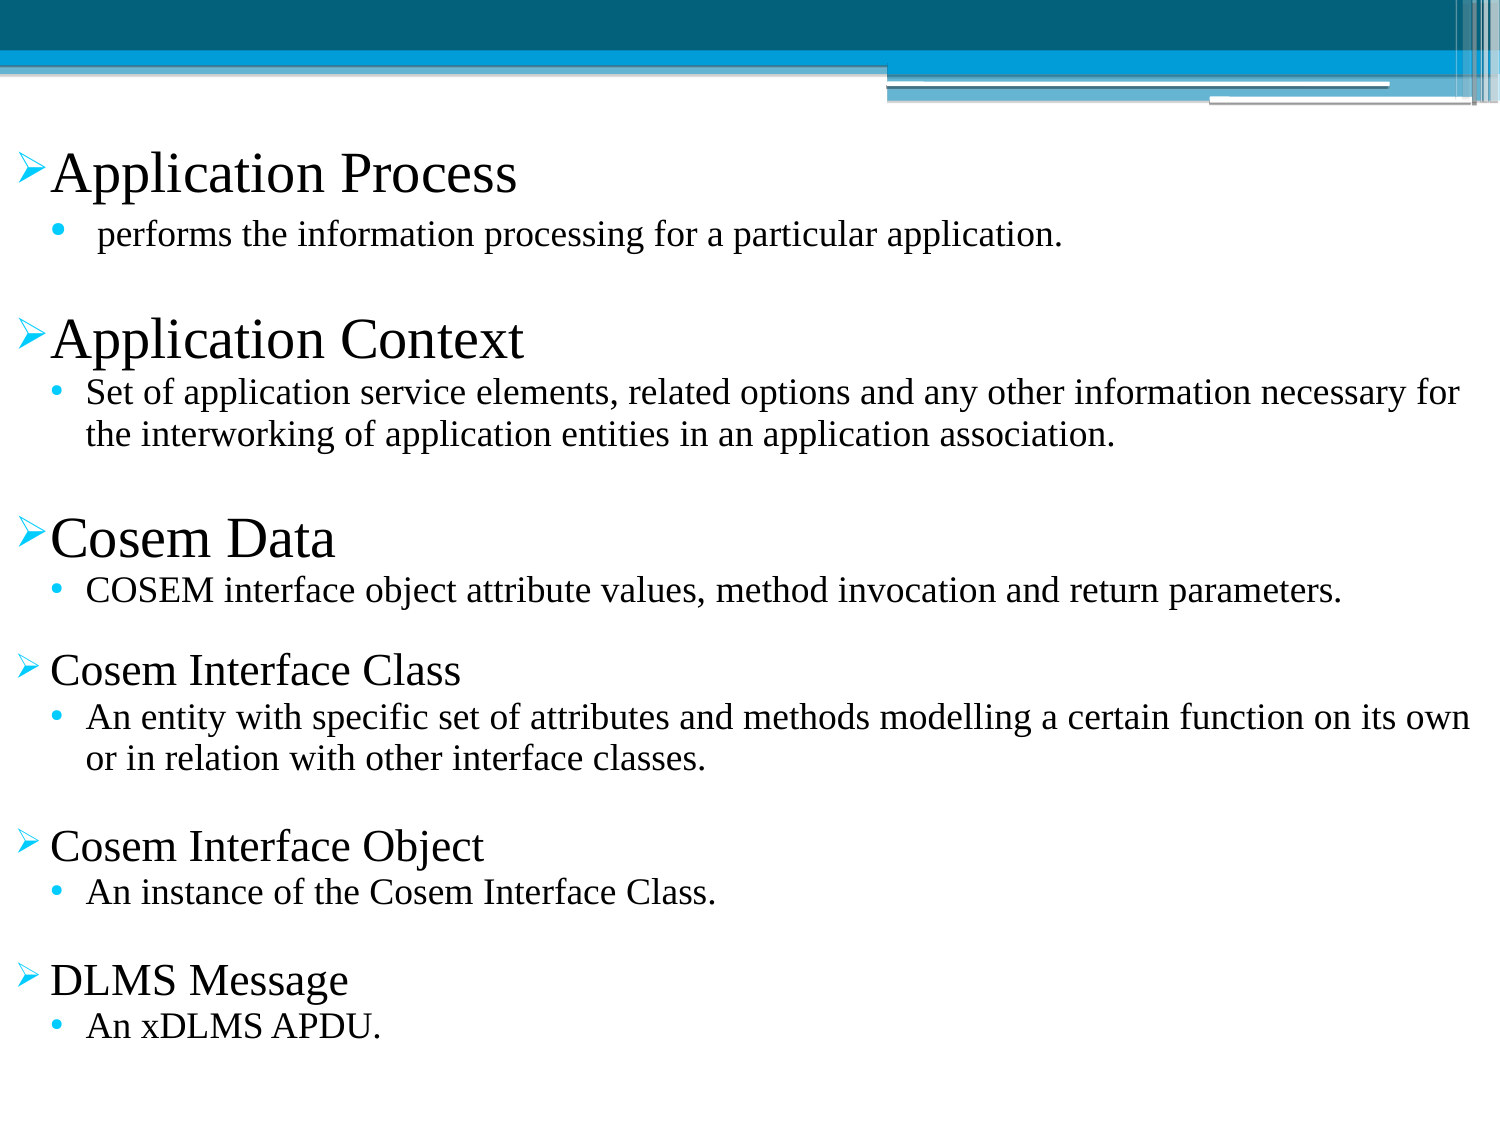

Application Process
 performs the information processing for a particular application.
Application Context
Set of application service elements, related options and any other information necessary for the interworking of application entities in an application association.
Cosem Data
COSEM interface object attribute values, method invocation and return parameters.
Cosem Interface Class
An entity with specific set of attributes and methods modelling a certain function on its own or in relation with other interface classes.
Cosem Interface Object
An instance of the Cosem Interface Class.
DLMS Message
An xDLMS APDU.